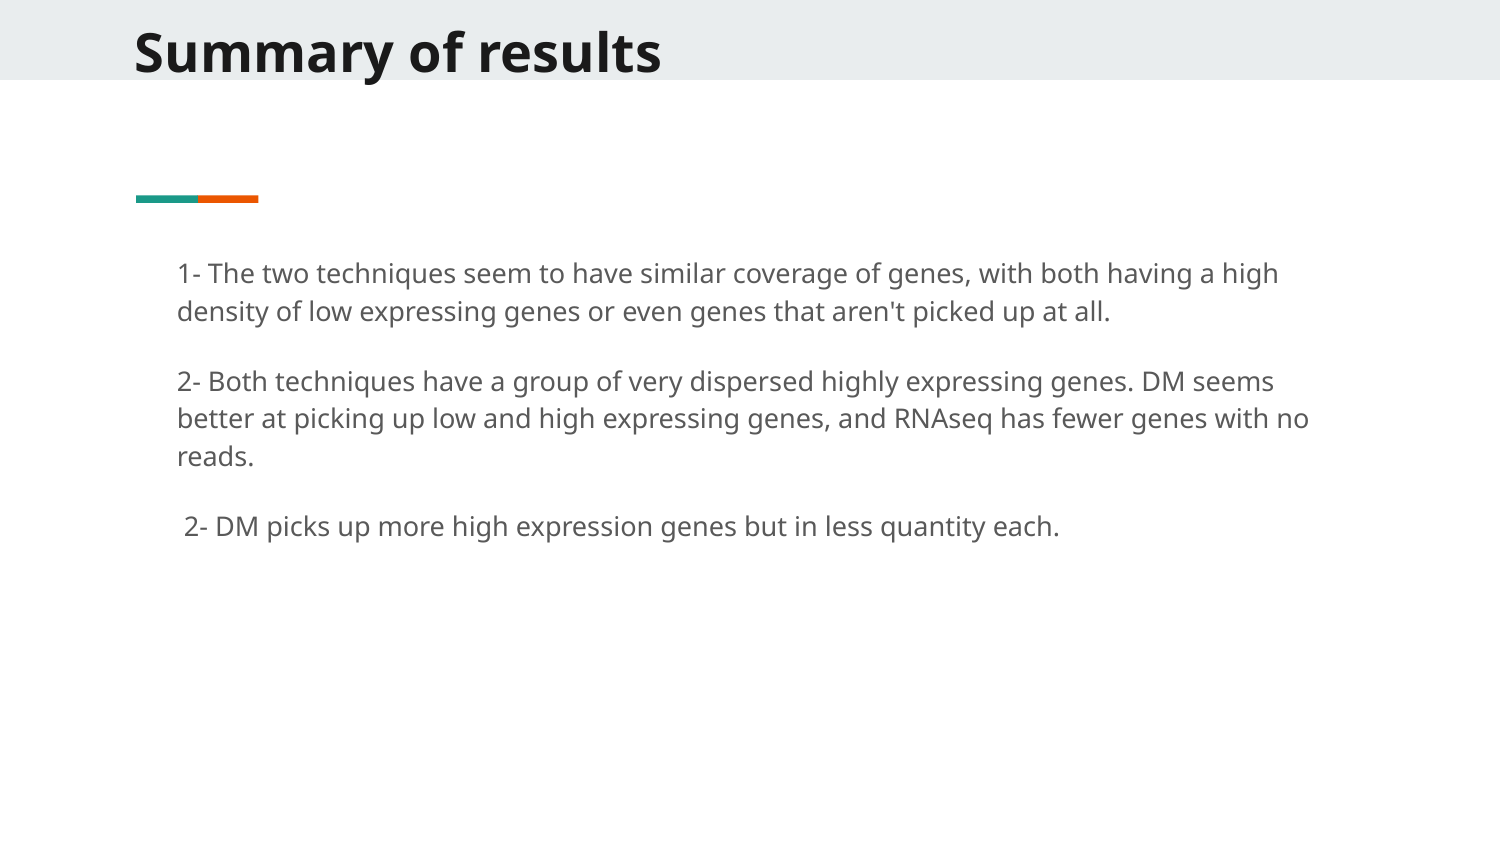

# Summary of results
1- The two techniques seem to have similar coverage of genes, with both having a high density of low expressing genes or even genes that aren't picked up at all.
2- Both techniques have a group of very dispersed highly expressing genes. DM seems better at picking up low and high expressing genes, and RNAseq has fewer genes with no reads.
 2- DM picks up more high expression genes but in less quantity each.